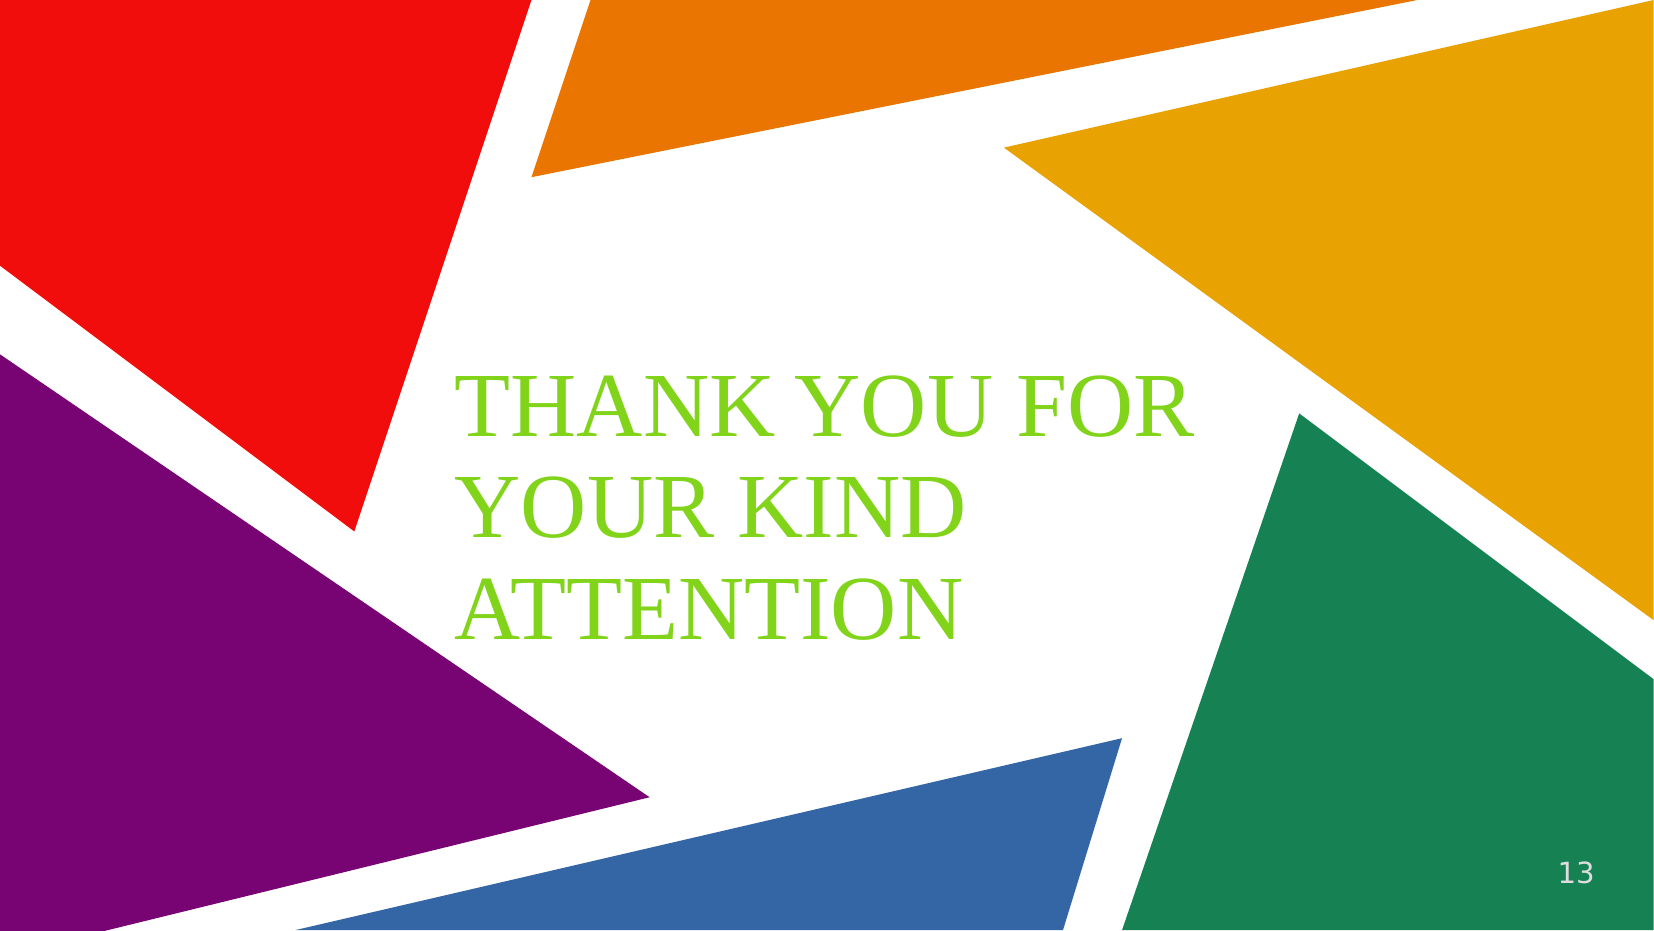

#
THANK YOU FOR YOUR KIND ATTENTION
13